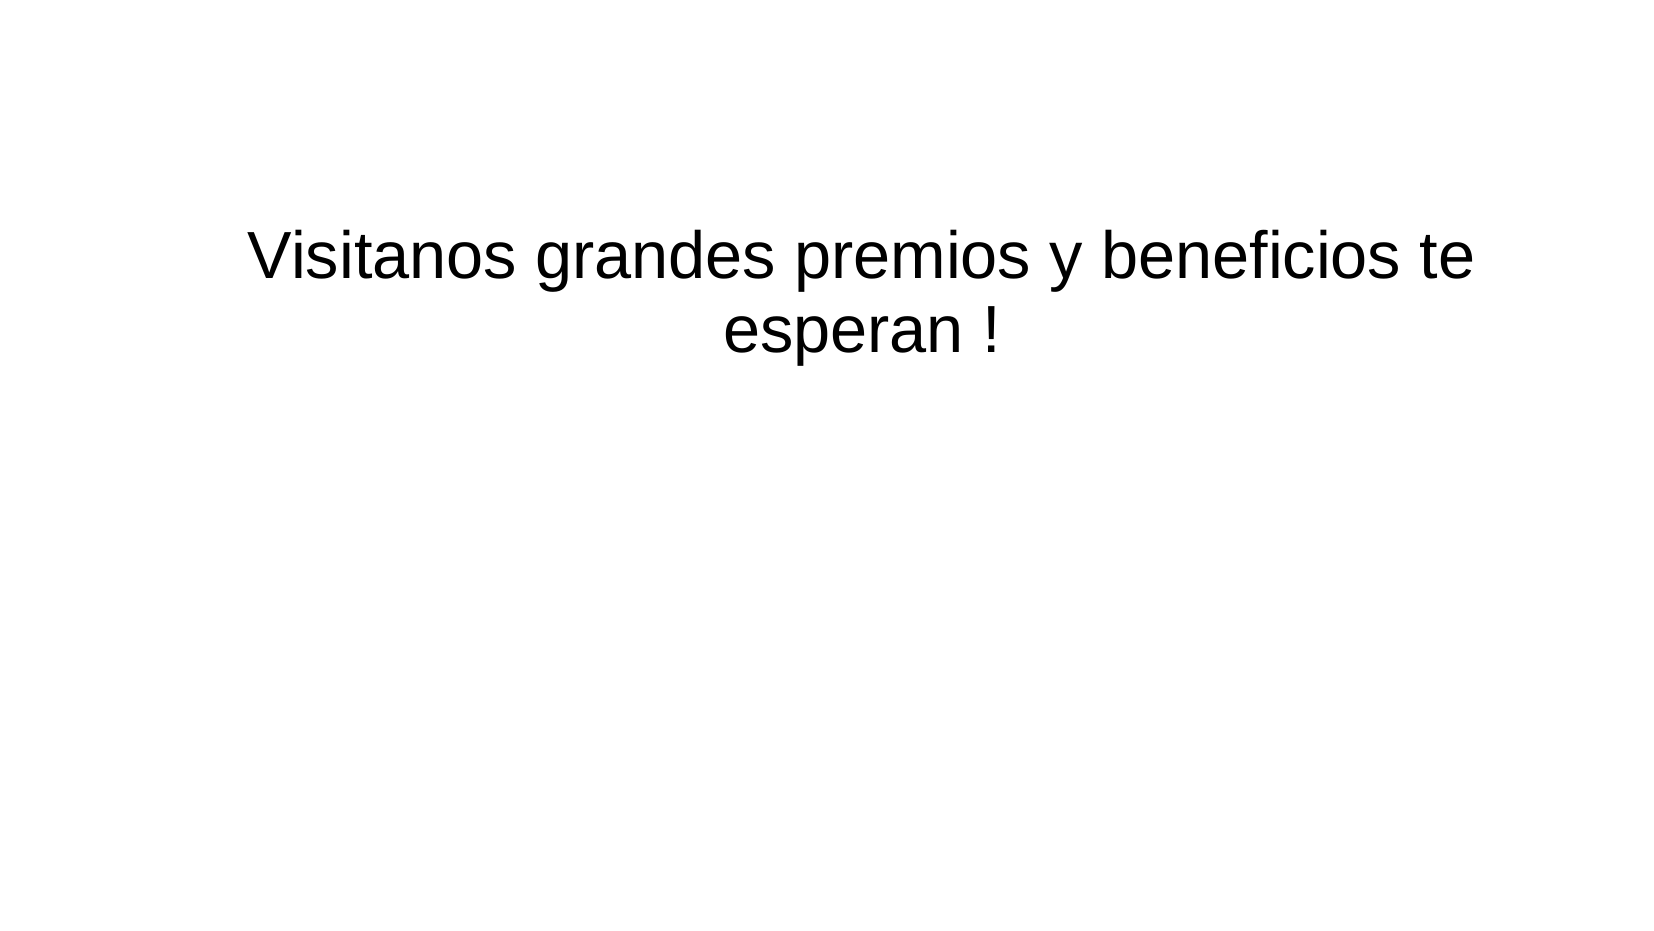

#
Visitanos grandes premios y beneficios te esperan !